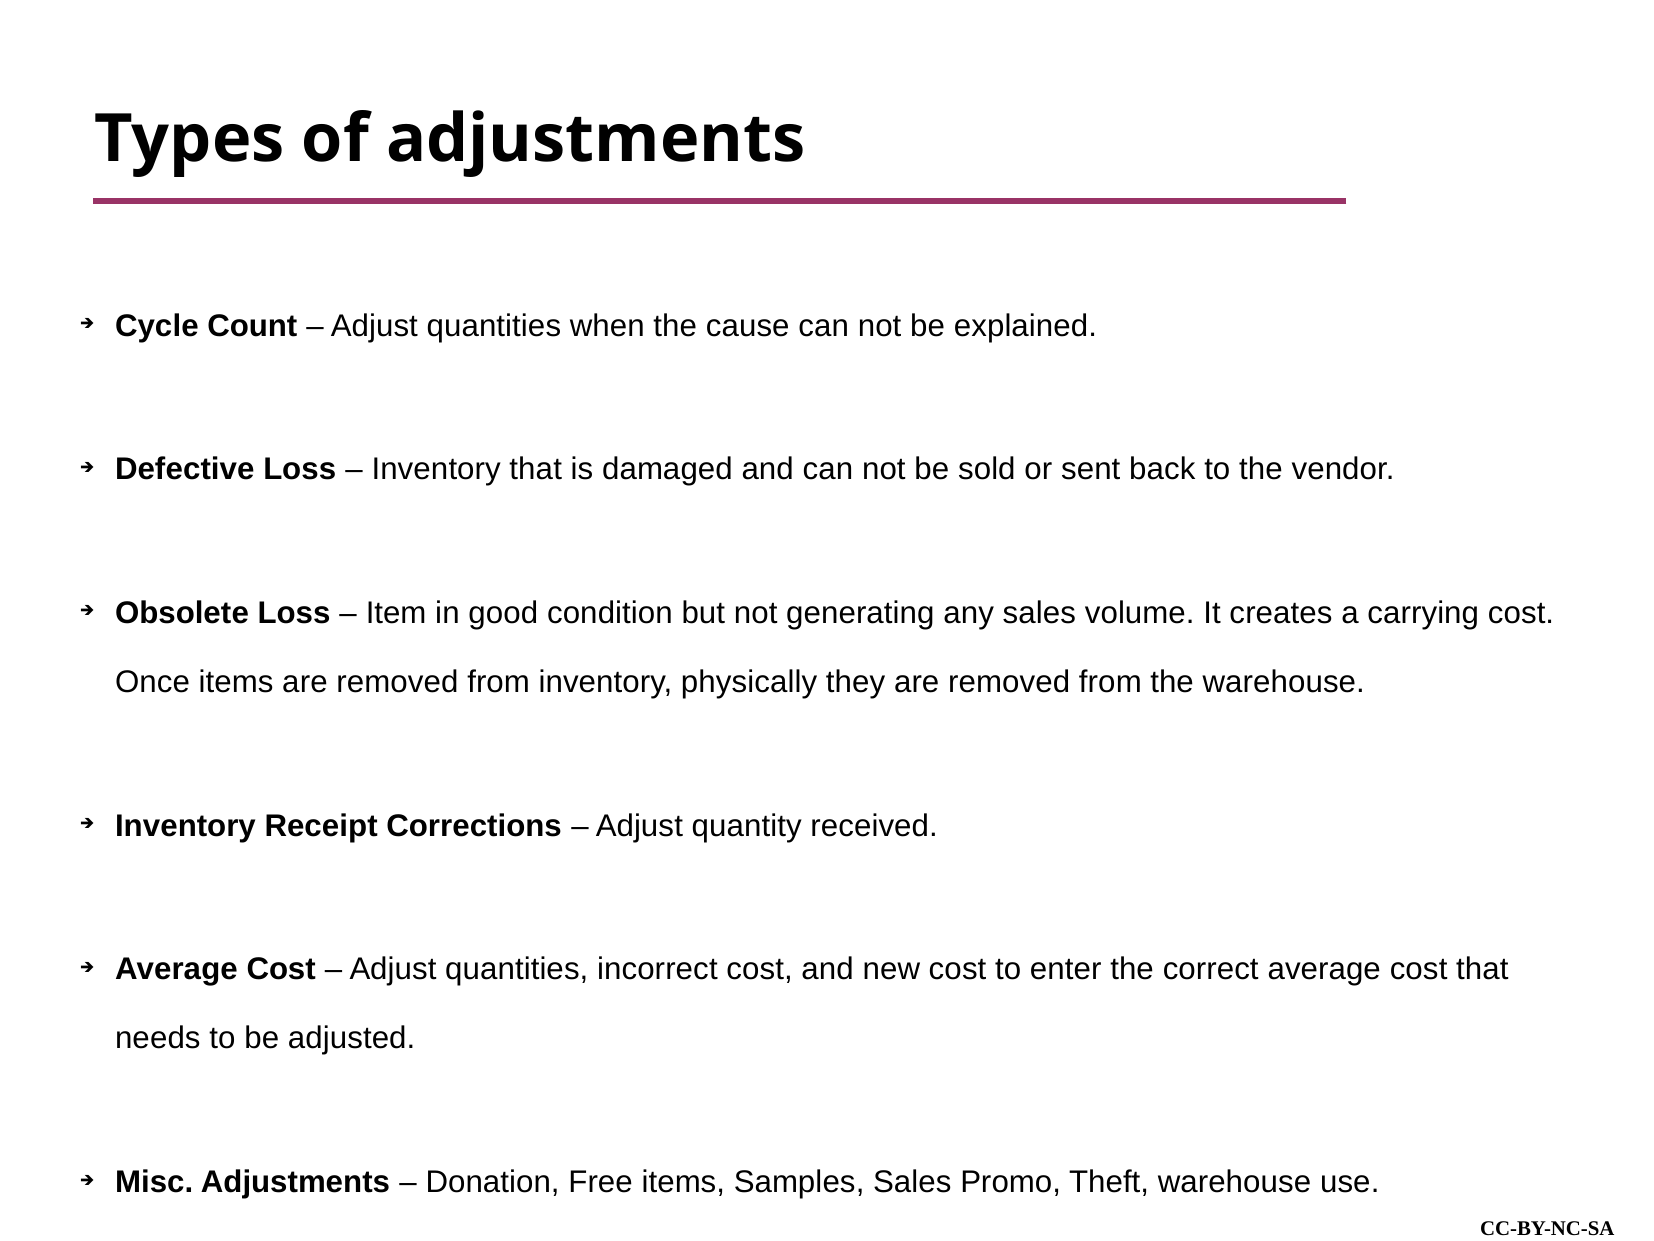

# Types of adjustments
Cycle Count – Adjust quantities when the cause can not be explained.
Defective Loss – Inventory that is damaged and can not be sold or sent back to the vendor.
Obsolete Loss – Item in good condition but not generating any sales volume. It creates a carrying cost. Once items are removed from inventory, physically they are removed from the warehouse.
Inventory Receipt Corrections – Adjust quantity received.
Average Cost – Adjust quantities, incorrect cost, and new cost to enter the correct average cost that needs to be adjusted.
Misc. Adjustments – Donation, Free items, Samples, Sales Promo, Theft, warehouse use.